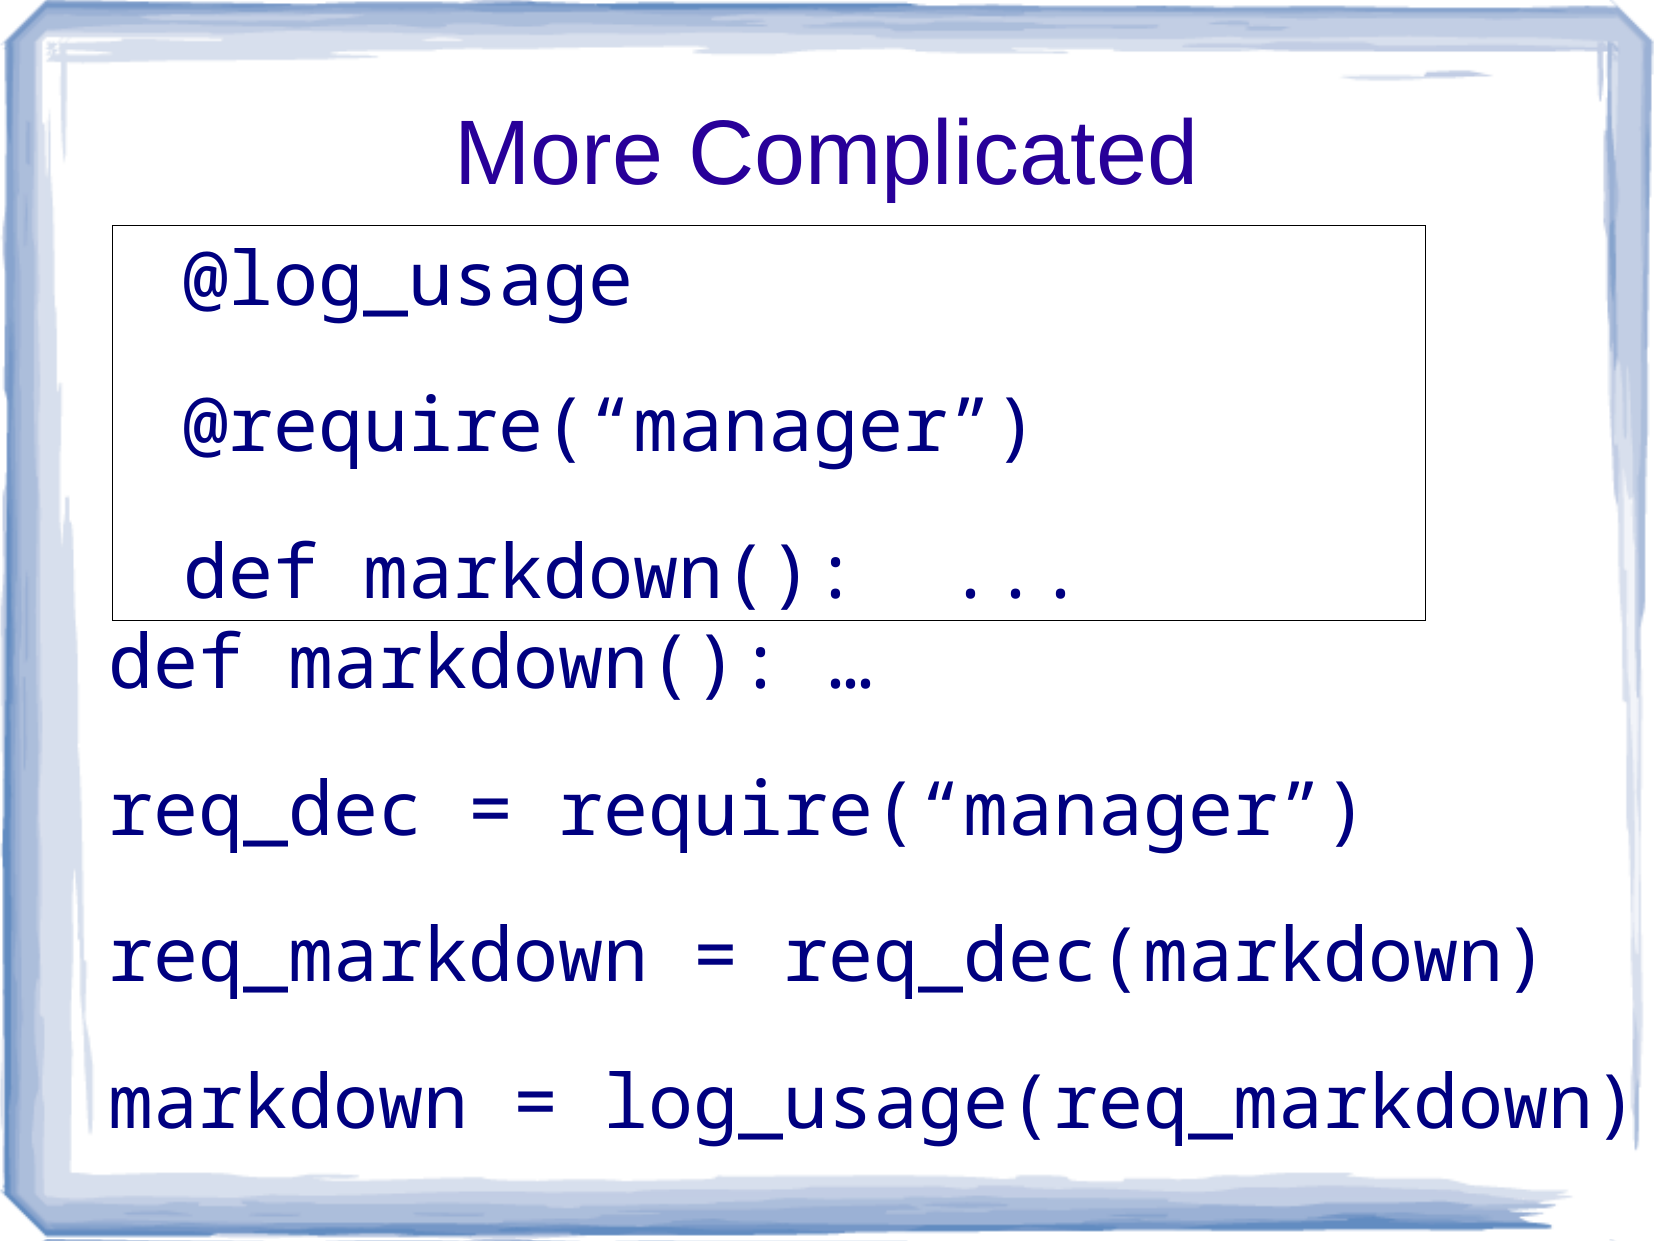

# More Complicated
@log_usage
@require(“manager”)
def markdown(): ...
def markdown(): …
req_dec = require(“manager”)
req_markdown = req_dec(markdown)
markdown = log_usage(req_markdown)